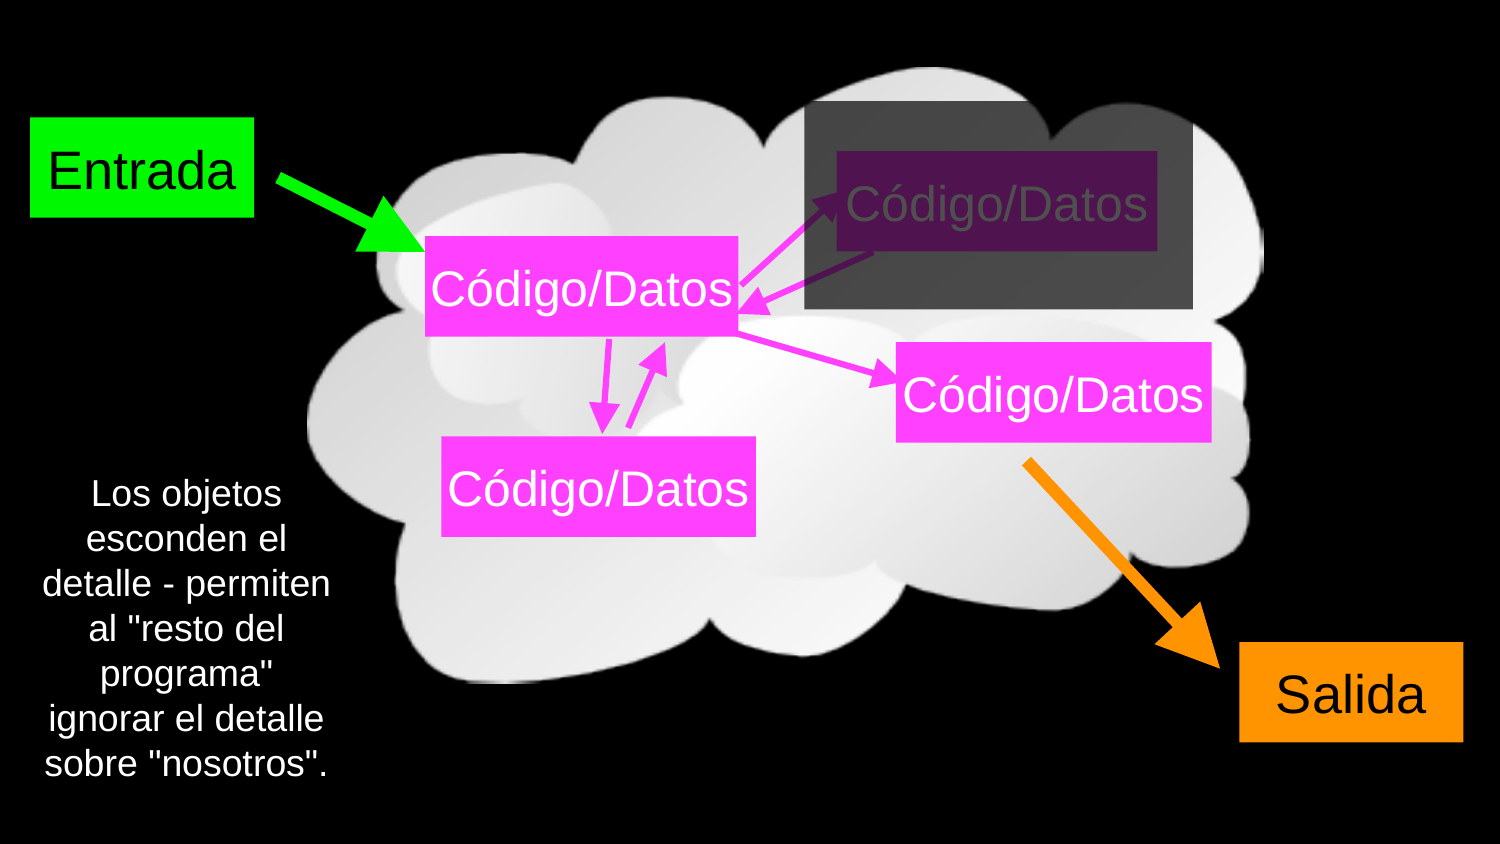

Entrada
Código/Datos
Código/Datos
Código/Datos
Código/Datos
Los objetos esconden el detalle - permiten al "resto del programa" ignorar el detalle sobre "nosotros".
Salida